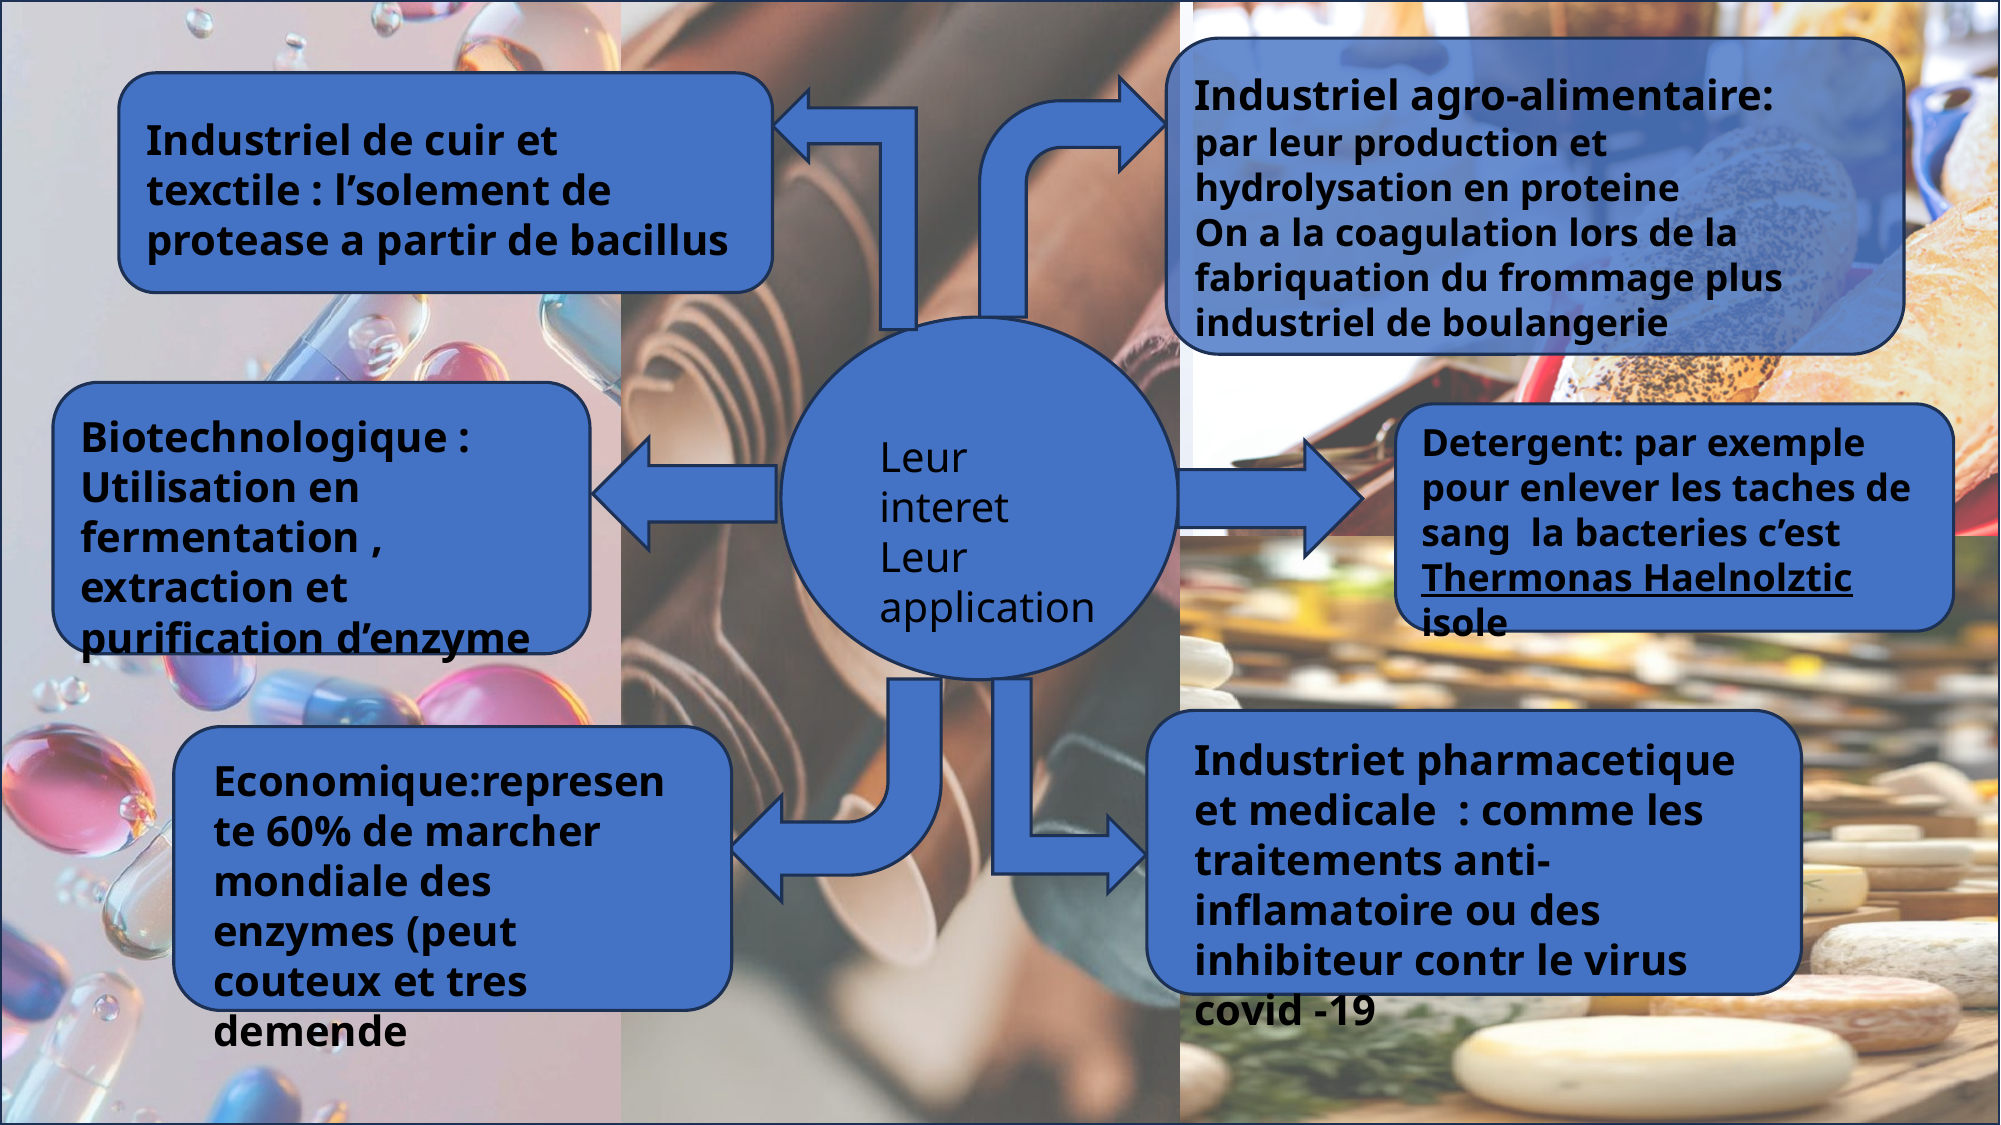

Industriel agro-alimentaire:
par leur production et hydrolysation en proteine
On a la coagulation lors de la fabriquation du frommage plus industriel de boulangerie
Industriel de cuir et texctile : l’solement de protease a partir de bacillus
#
Biotechnologique :
Utilisation en fermentation , extraction et purification d’enzyme
Detergent: par exemple pour enlever les taches de sang la bacteries c’est Thermonas Haelnolztic isole
Leur interet
Leur application
Industriet pharmacetique et medicale : comme les traitements anti-inflamatoire ou des inhibiteur contr le virus covid -19
Economique:represente 60% de marcher mondiale des enzymes (peut couteux et tres demende